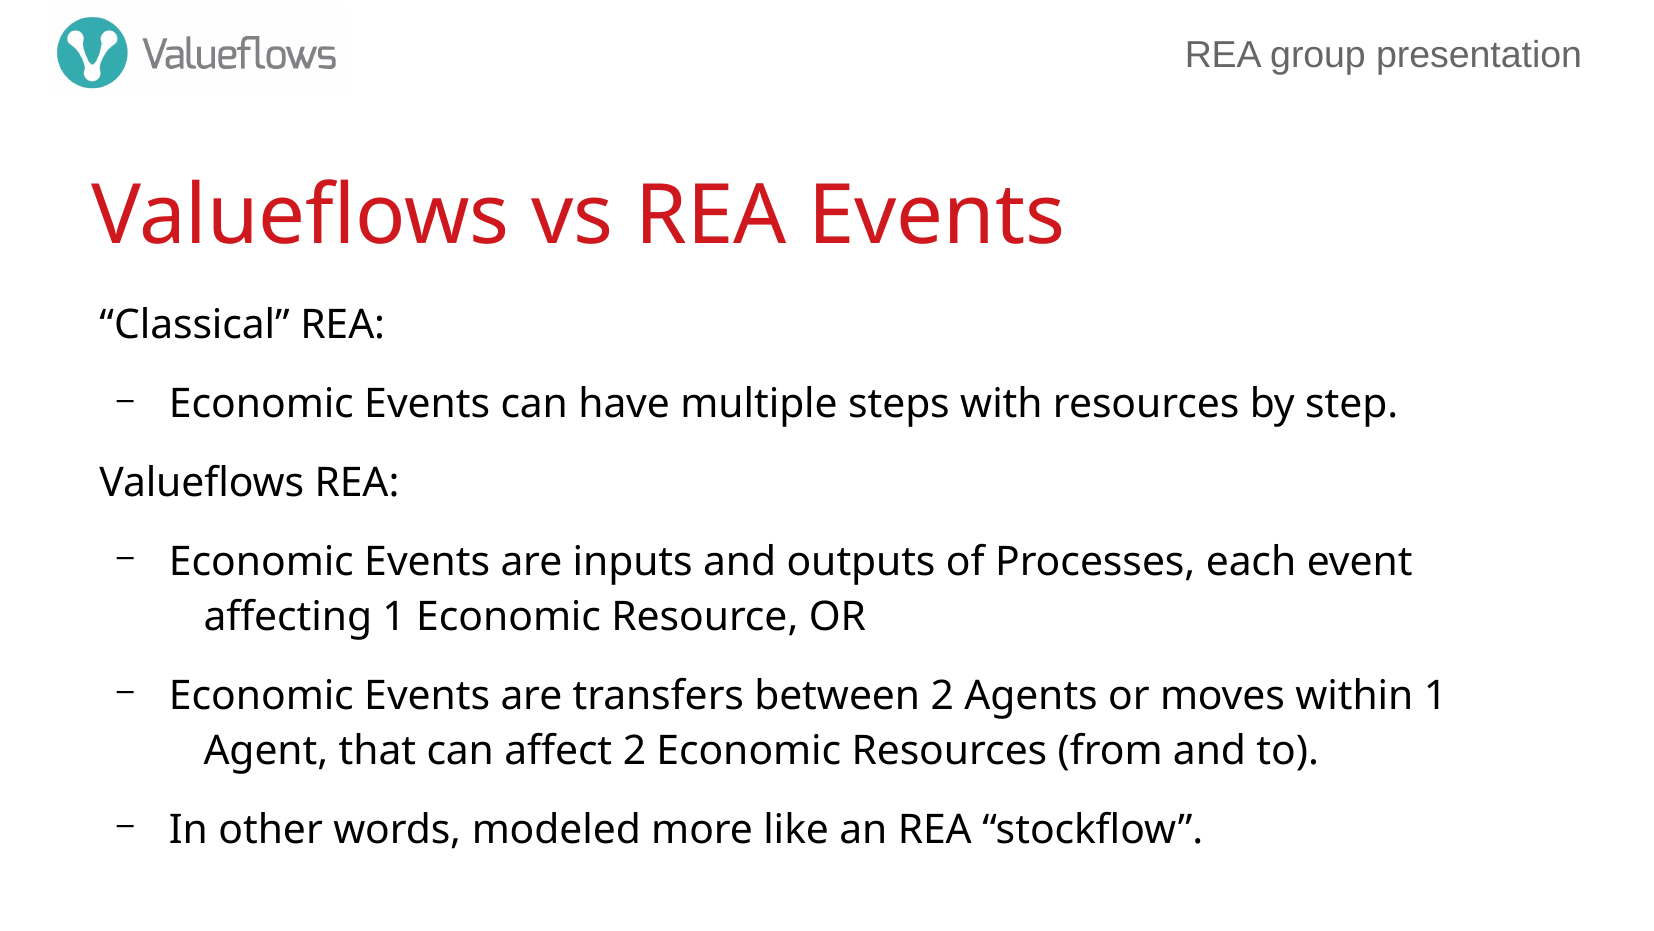

REA group presentation
Valueflows vs REA Events
# “Classical” REA:
Economic Events can have multiple steps with resources by step.
Valueflows REA:
Economic Events are inputs and outputs of Processes, each event affecting 1 Economic Resource, OR
Economic Events are transfers between 2 Agents or moves within 1 Agent, that can affect 2 Economic Resources (from and to).
In other words, modeled more like an REA “stockflow”.